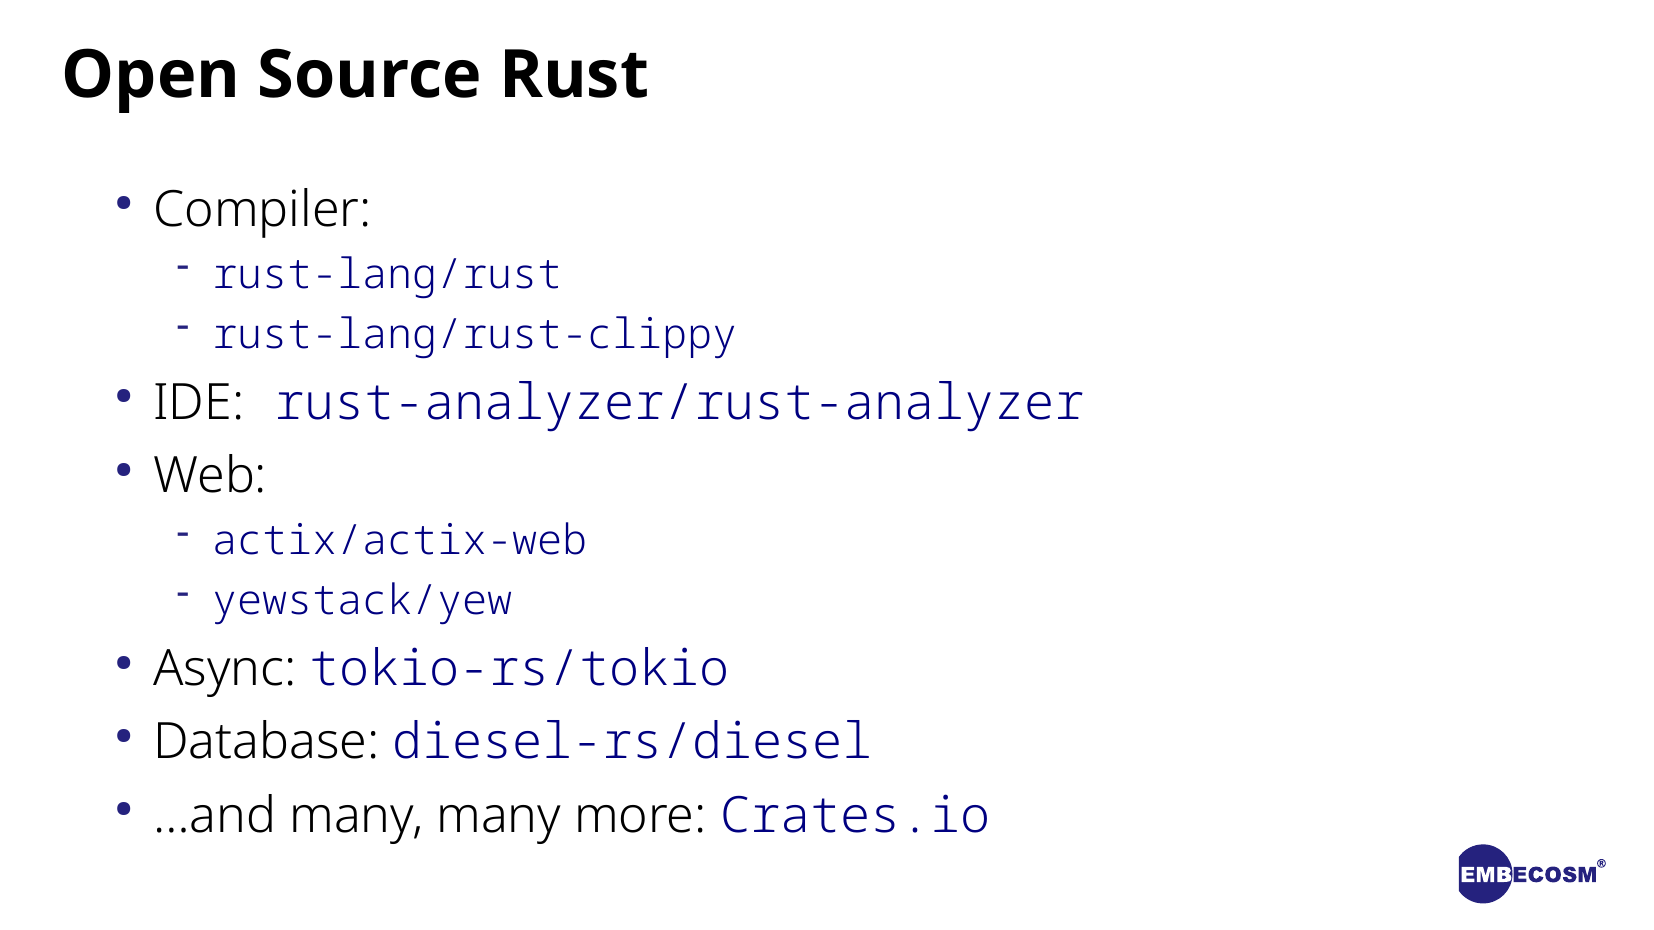

# Open Source Rust
Compiler:
rust-lang/rust
rust-lang/rust-clippy
IDE: rust-analyzer/rust-analyzer
Web:
actix/actix-web
yewstack/yew
Async: tokio-rs/tokio
Database: diesel-rs/diesel
…and many, many more: Crates.io